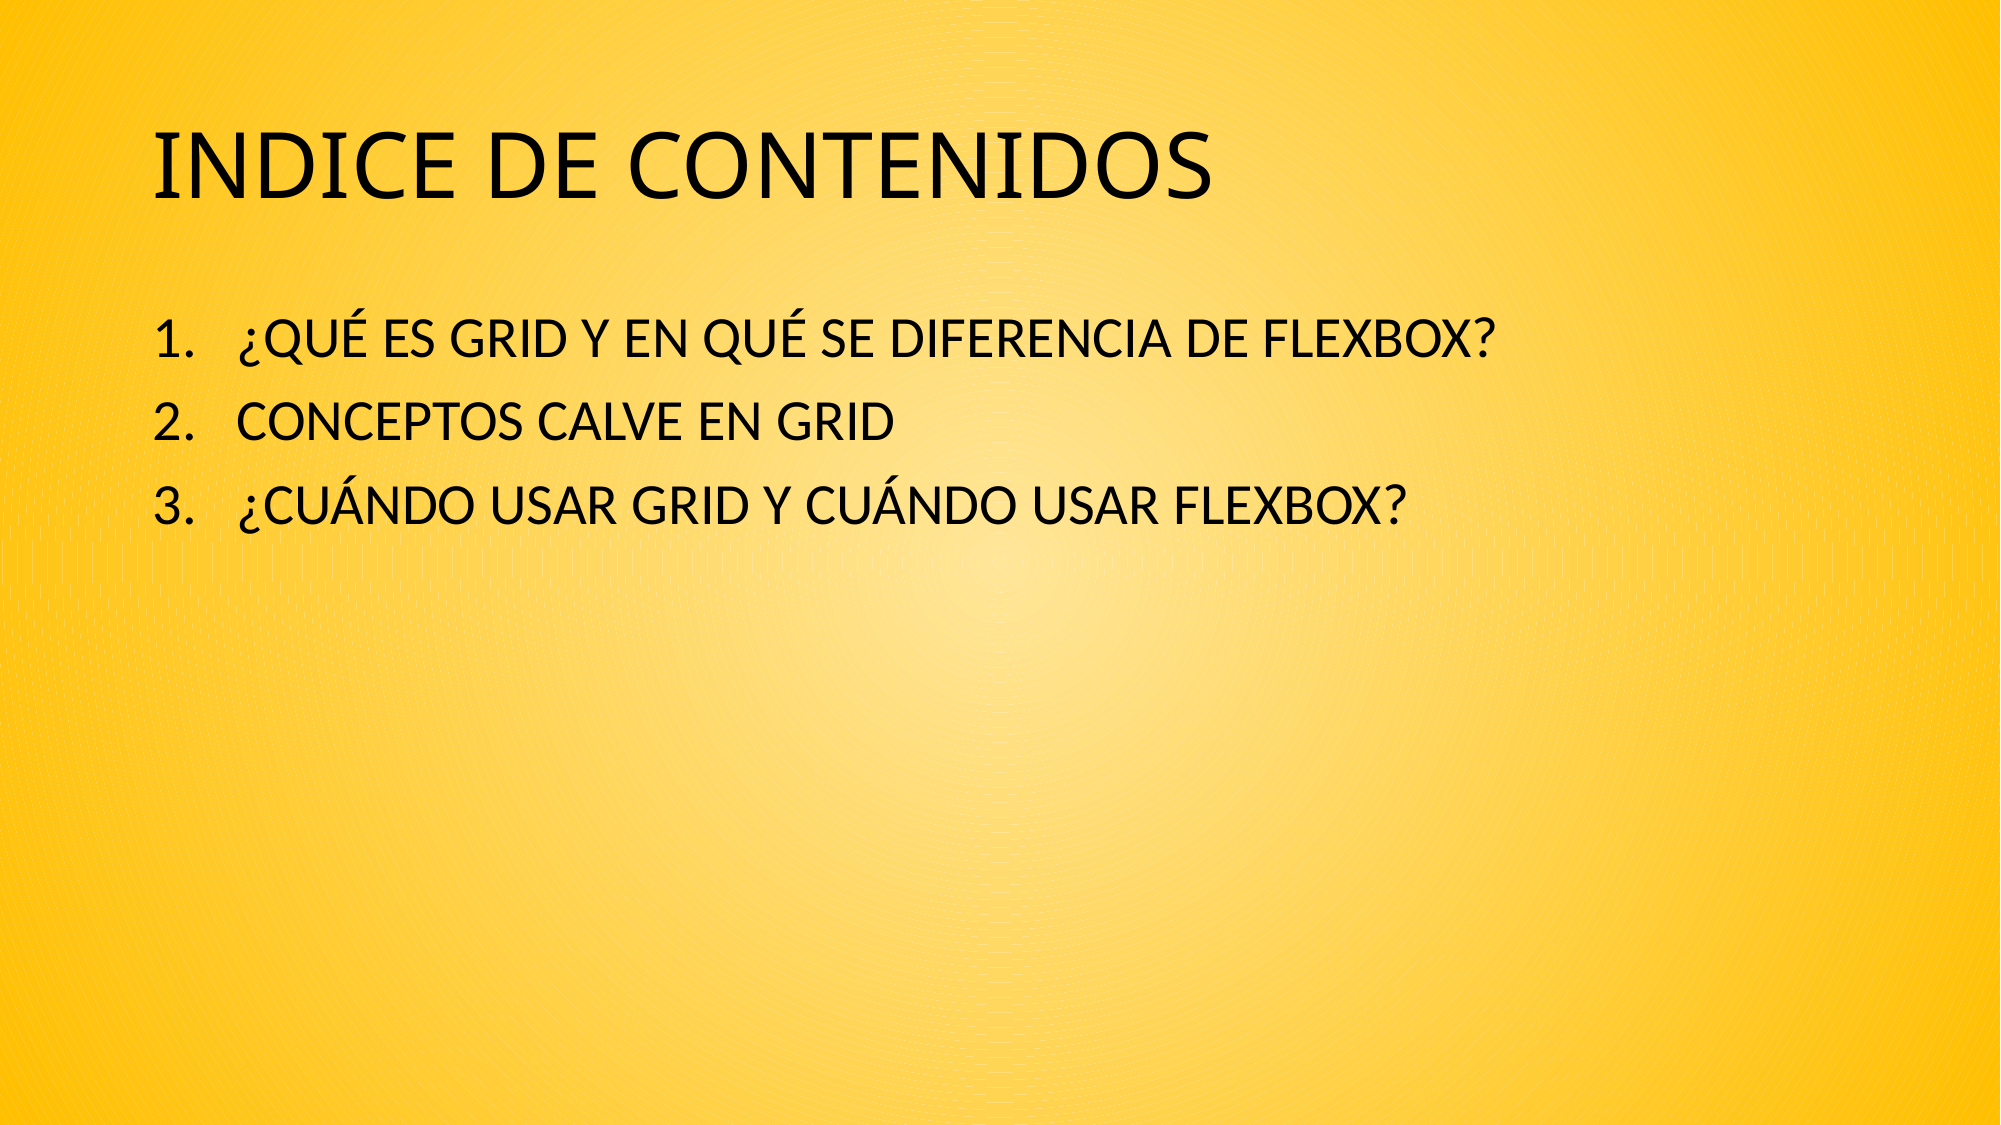

# INDICE DE CONTENIDOS
¿QUÉ ES GRID Y EN QUÉ SE DIFERENCIA DE FLEXBOX?
CONCEPTOS CALVE EN GRID
¿CUÁNDO USAR GRID Y CUÁNDO USAR FLEXBOX?